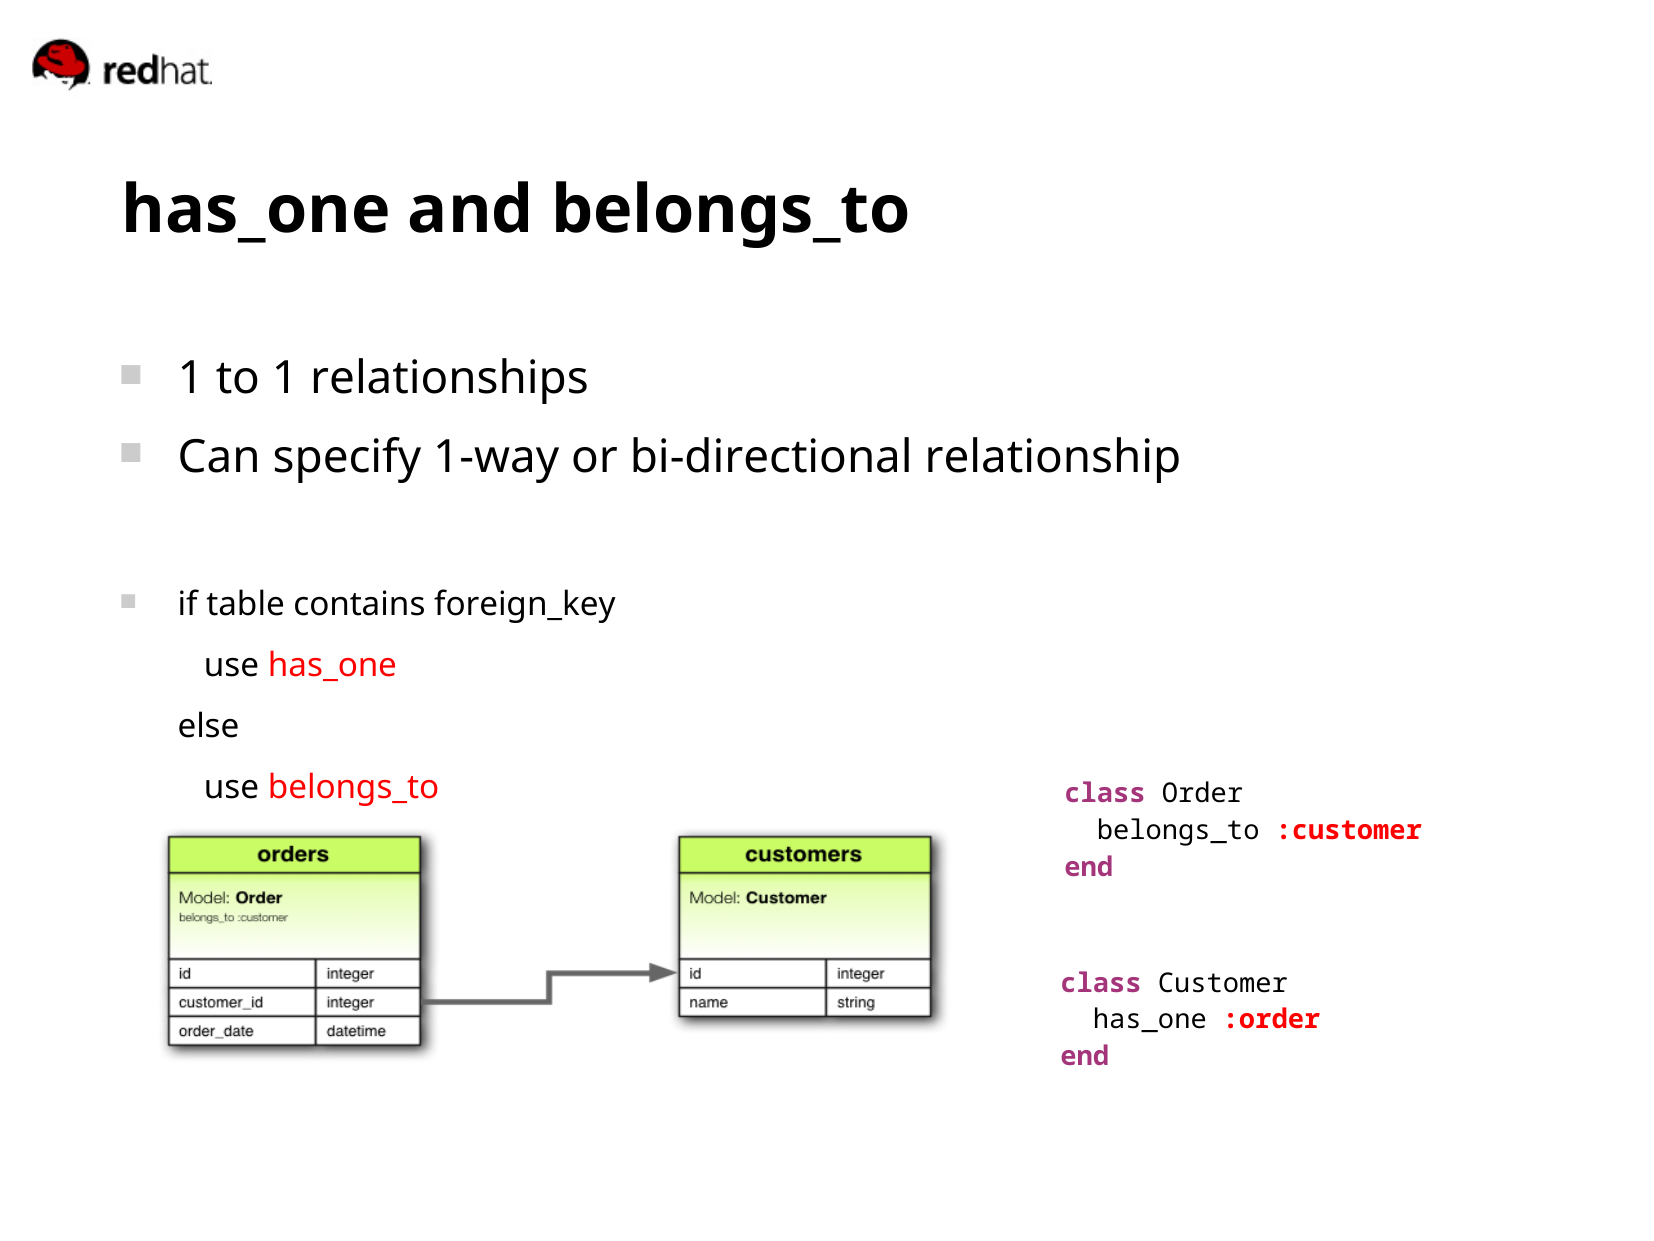

# has_one and belongs_to
1 to 1 relationships
Can specify 1-way or bi-directional relationship
if table contains foreign_key
 use has_one
else
 use belongs_to
class Order
 belongs_to :customer
end
class Customer
 has_one :order
end